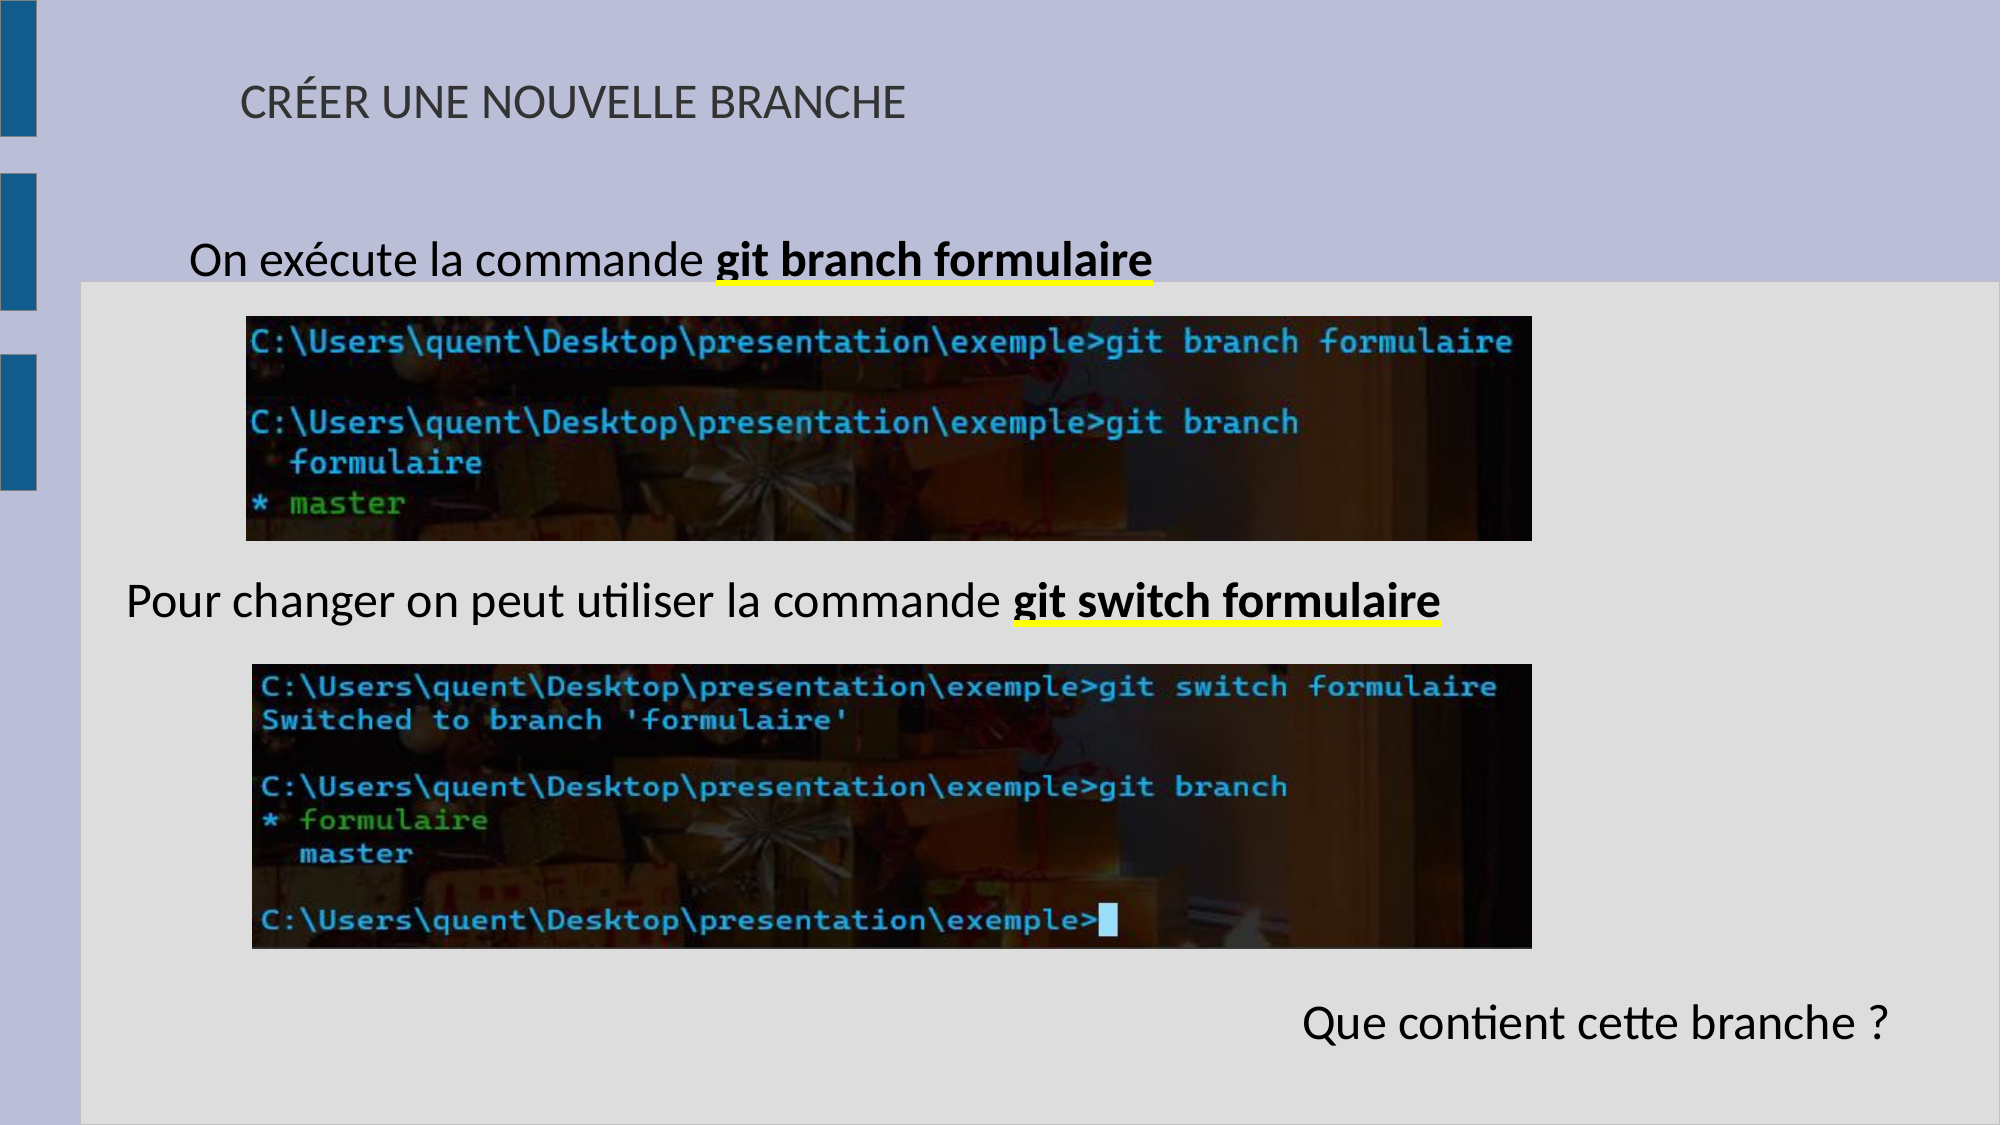

# CRÉER UNE NOUVELLE BRANCHE
On exécute la commande git branch formulaire
Pour changer on peut utiliser la commande git switch formulaire
Que contient cette branche ?